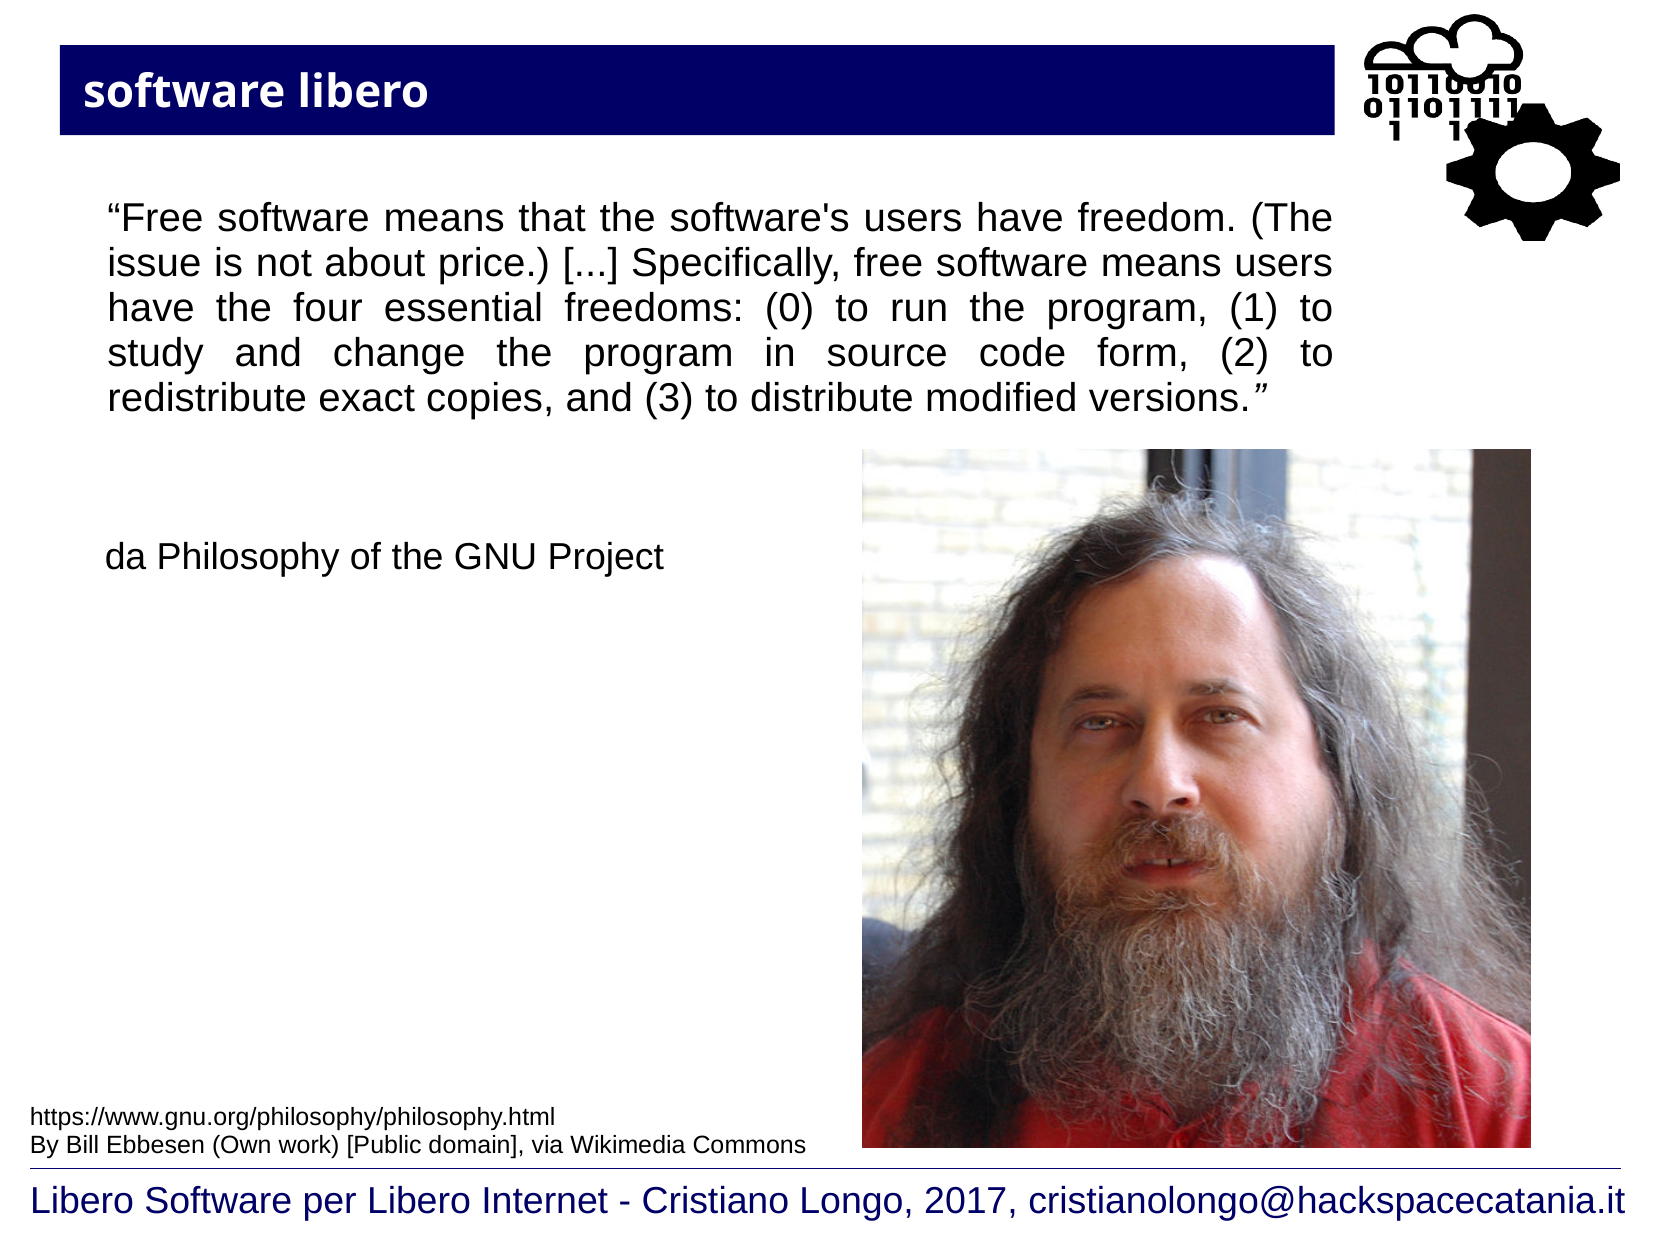

# software libero
“Free software means that the software's users have freedom. (The issue is not about price.) [...] Specifically, free software means users have the four essential freedoms: (0) to run the program, (1) to study and change the program in source code form, (2) to redistribute exact copies, and (3) to distribute modified versions.”
da Philosophy of the GNU Project
https://www.gnu.org/philosophy/philosophy.html
By Bill Ebbesen (Own work) [Public domain], via Wikimedia Commons
Libero Software per Libero Internet - Cristiano Longo, 2017, cristianolongo@hackspacecatania.it